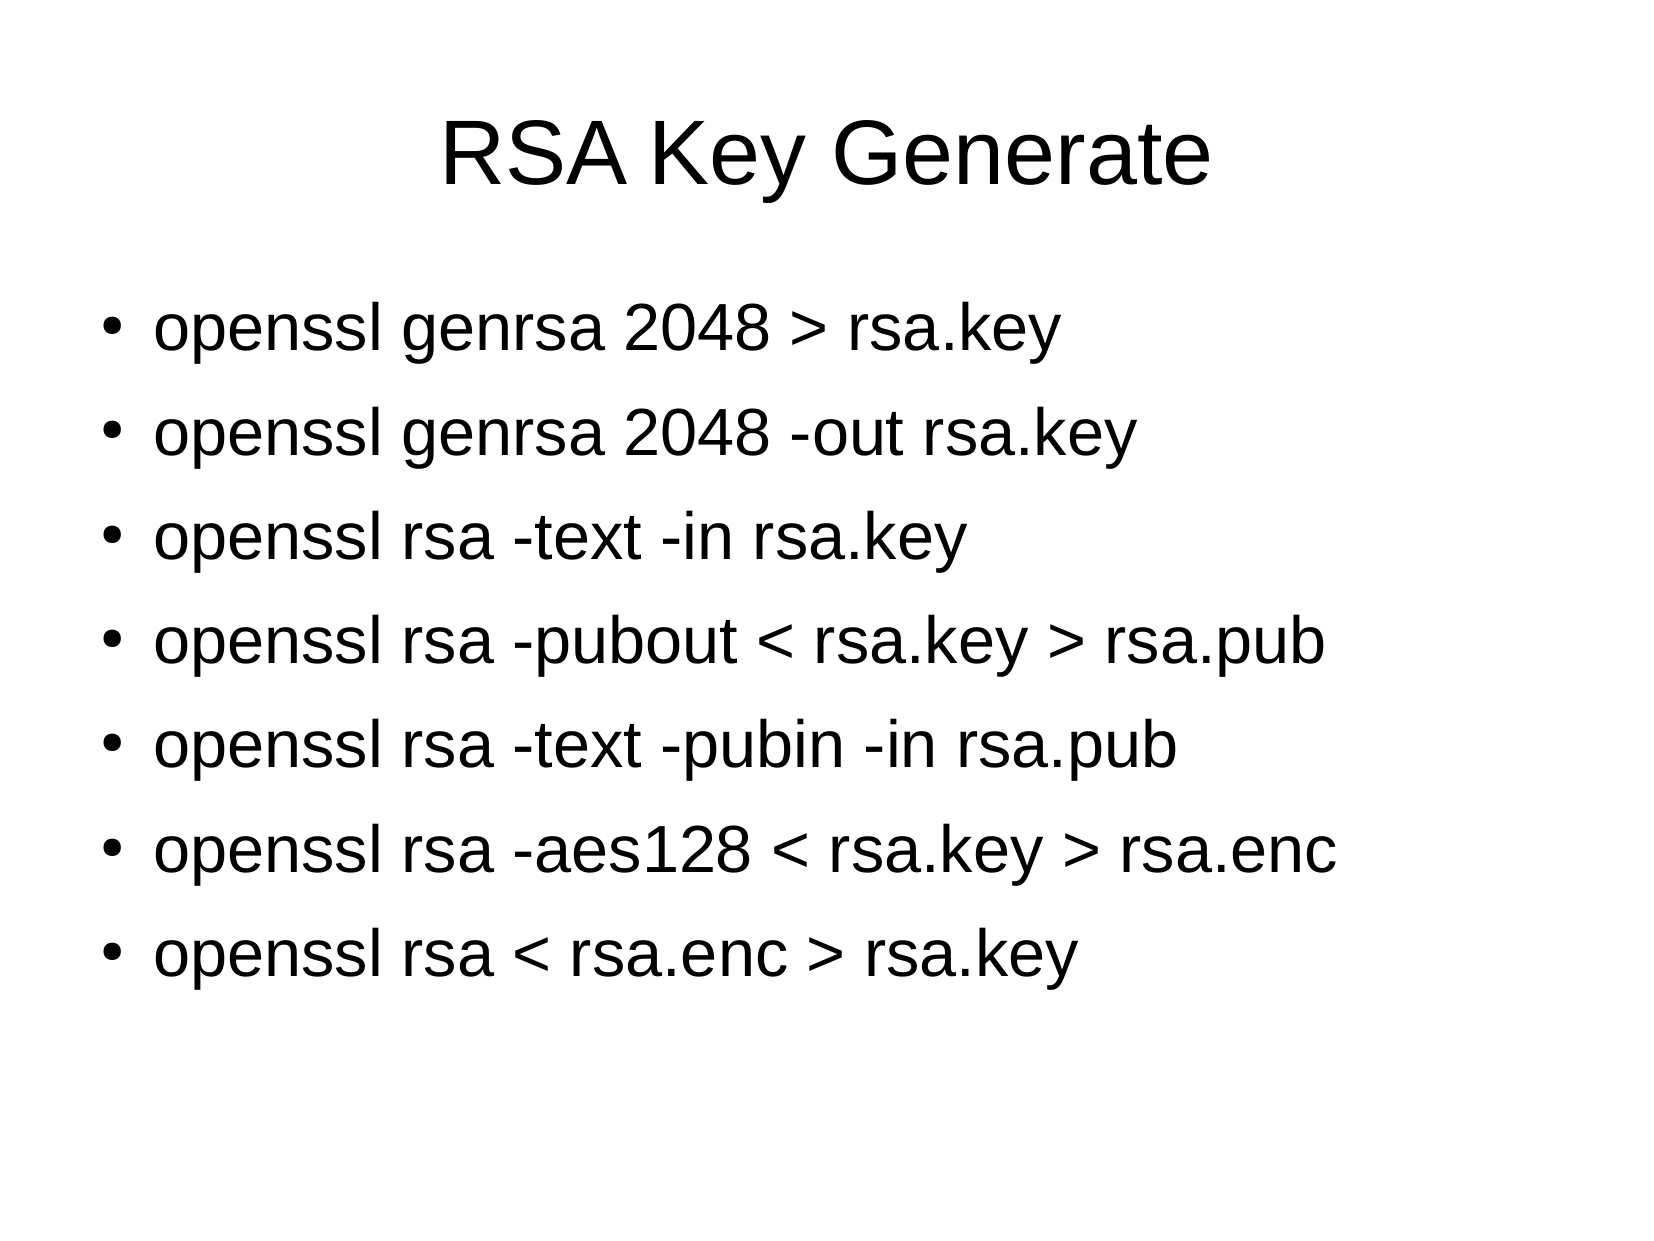

# RSA Key Generate
openssl genrsa 2048 > rsa.key
openssl genrsa 2048 -out rsa.key
openssl rsa -text -in rsa.key
openssl rsa -pubout < rsa.key > rsa.pub
openssl rsa -text -pubin -in rsa.pub
openssl rsa -aes128 < rsa.key > rsa.enc
openssl rsa < rsa.enc > rsa.key